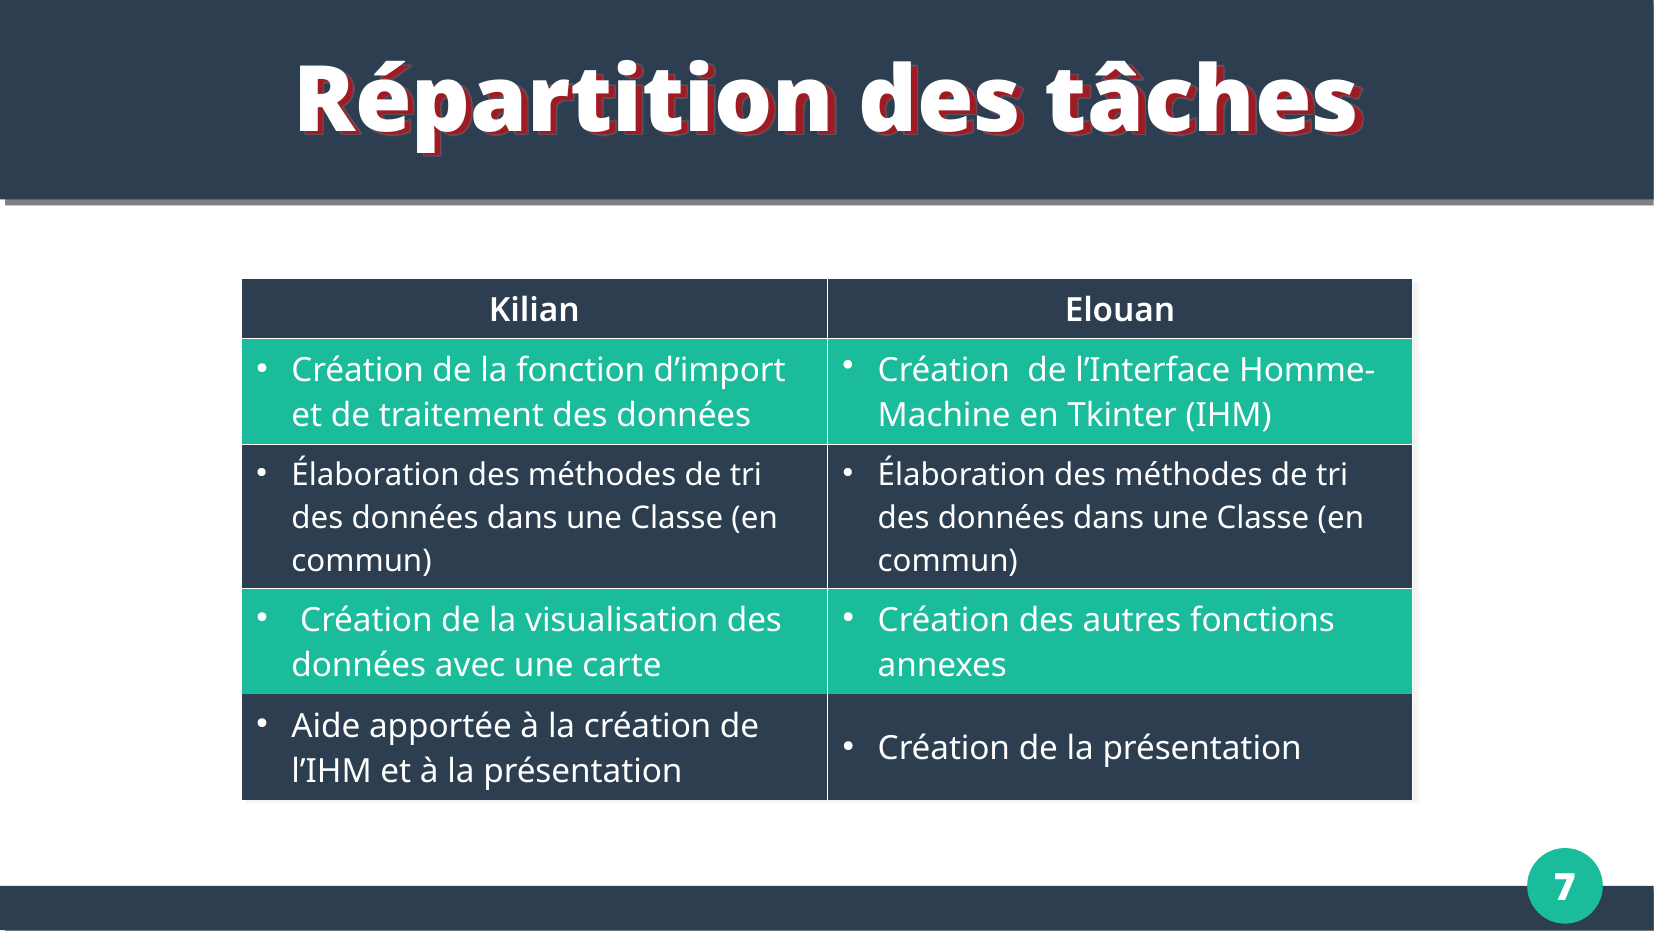

# Répartition des tâches
| Kilian | Elouan |
| --- | --- |
| Création de la fonction d’import et de traitement des données | Création de l’Interface Homme-Machine en Tkinter (IHM) |
| Élaboration des méthodes de tri des données dans une Classe (en commun) | Élaboration des méthodes de tri des données dans une Classe (en commun) |
| Création de la visualisation des données avec une carte | Création des autres fonctions annexes |
| Aide apportée à la création de l’IHM et à la présentation | Création de la présentation |